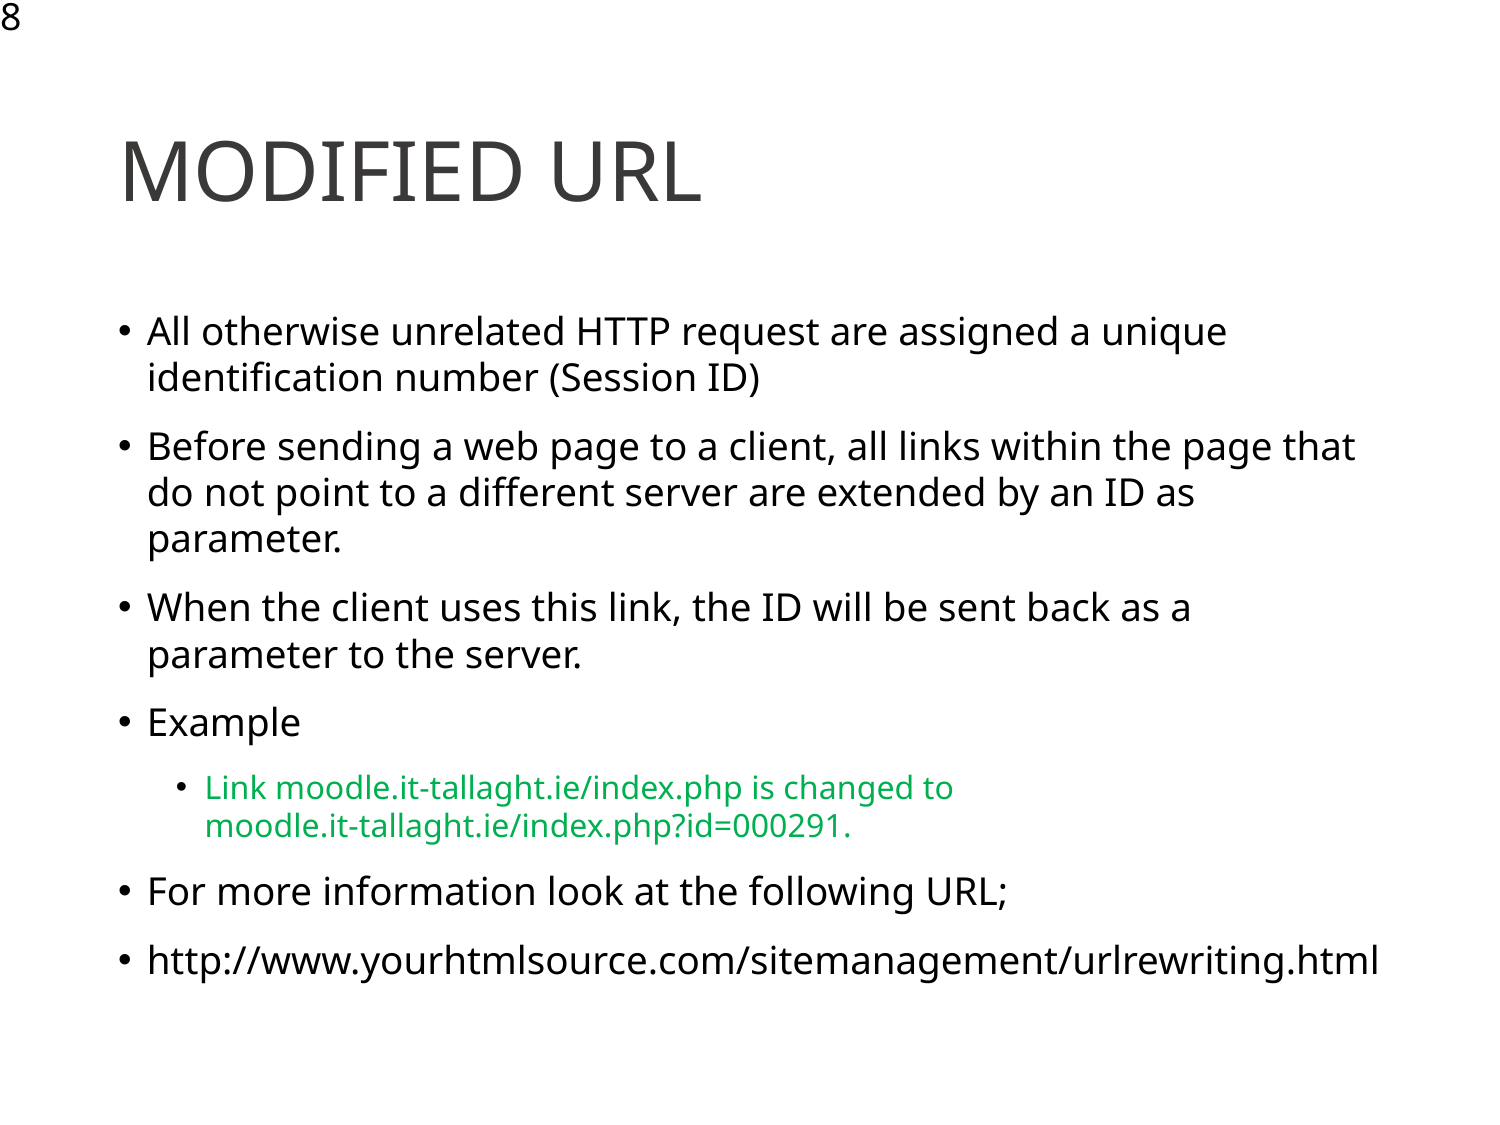

# MODIFIED URL
All otherwise unrelated HTTP request are assigned a unique identification number (Session ID)
Before sending a web page to a client, all links within the page that do not point to a different server are extended by an ID as parameter.
When the client uses this link, the ID will be sent back as a parameter to the server.
Example
Link moodle.it-tallaght.ie/index.php is changed to moodle.it-tallaght.ie/index.php?id=000291.
For more information look at the following URL;
http://www.yourhtmlsource.com/sitemanagement/urlrewriting.html